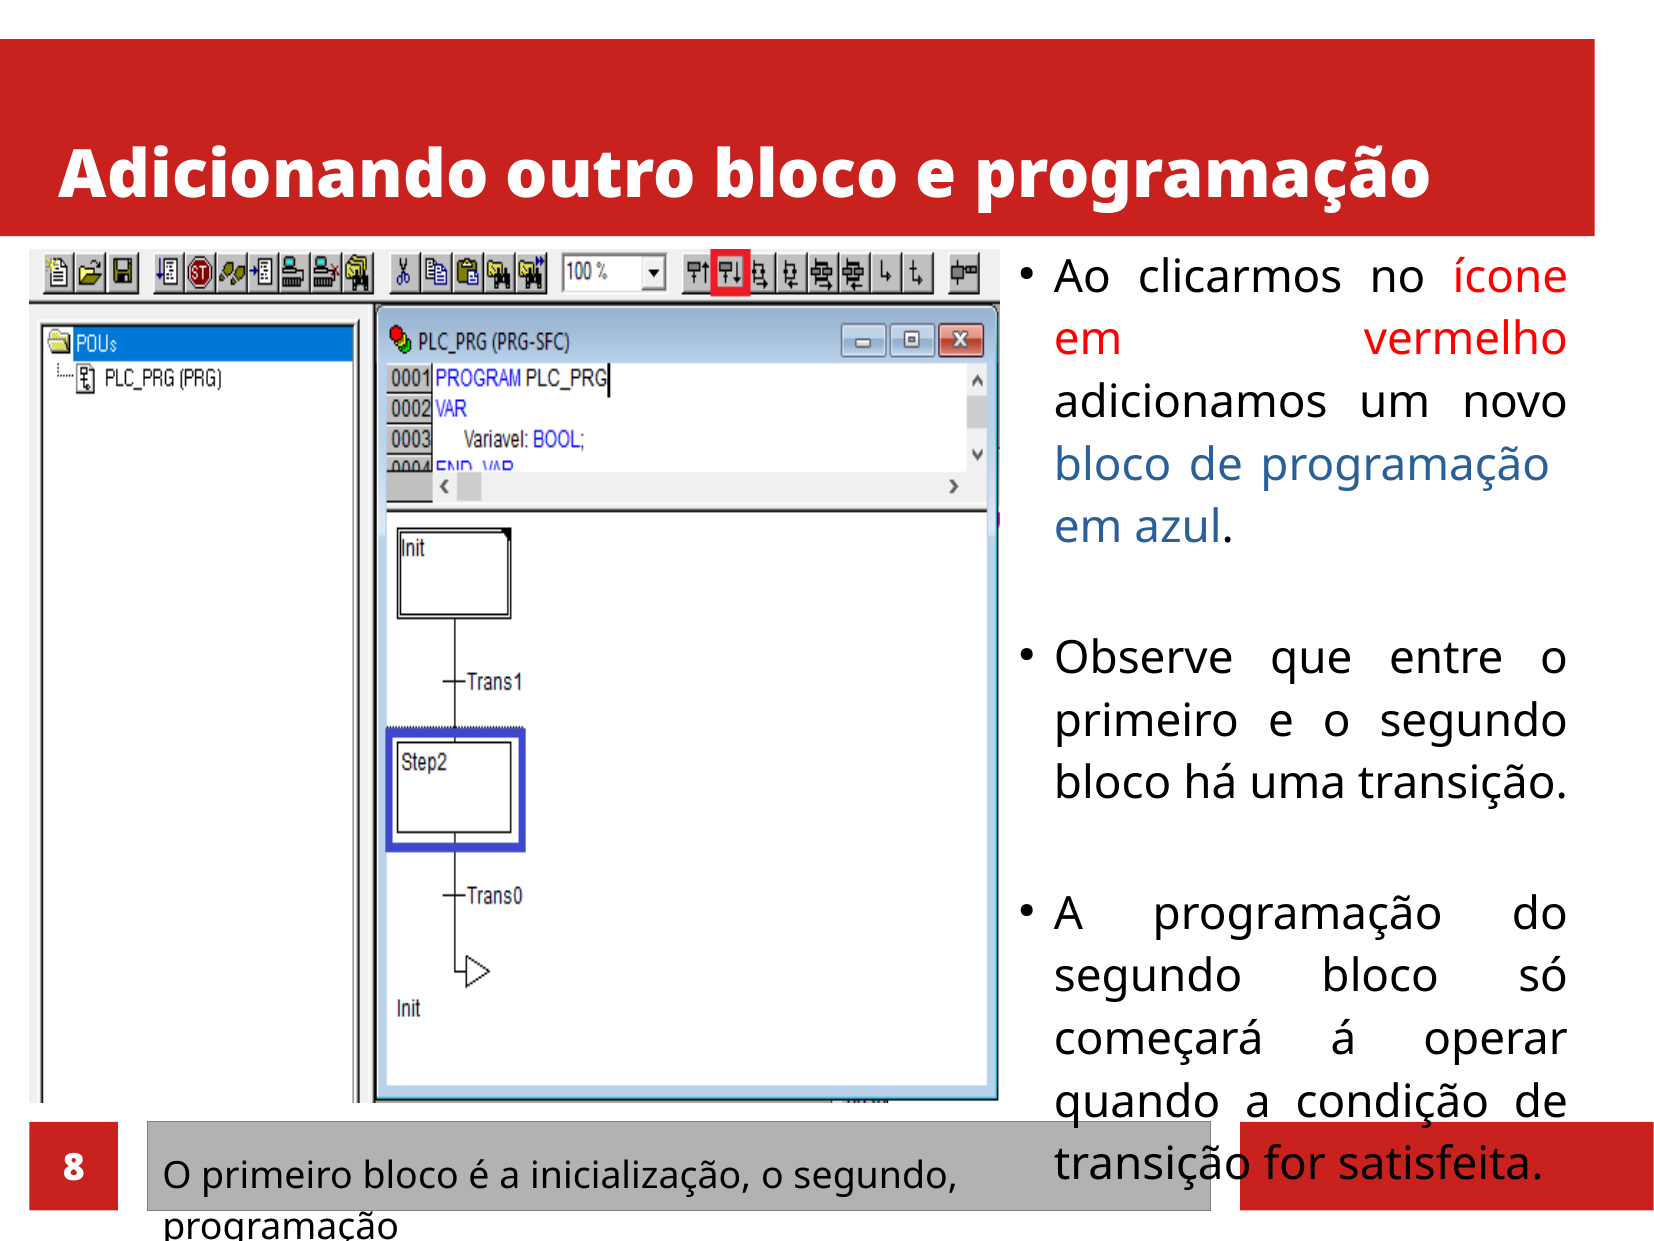

# Adicionando outro bloco e programação
Ao clicarmos no ícone em vermelho adicionamos um novo bloco de programação em azul.
Observe que entre o primeiro e o segundo bloco há uma transição.
A programação do segundo bloco só começará á operar quando a condição de transição for satisfeita.
8
O primeiro bloco é a inicialização, o segundo, programação